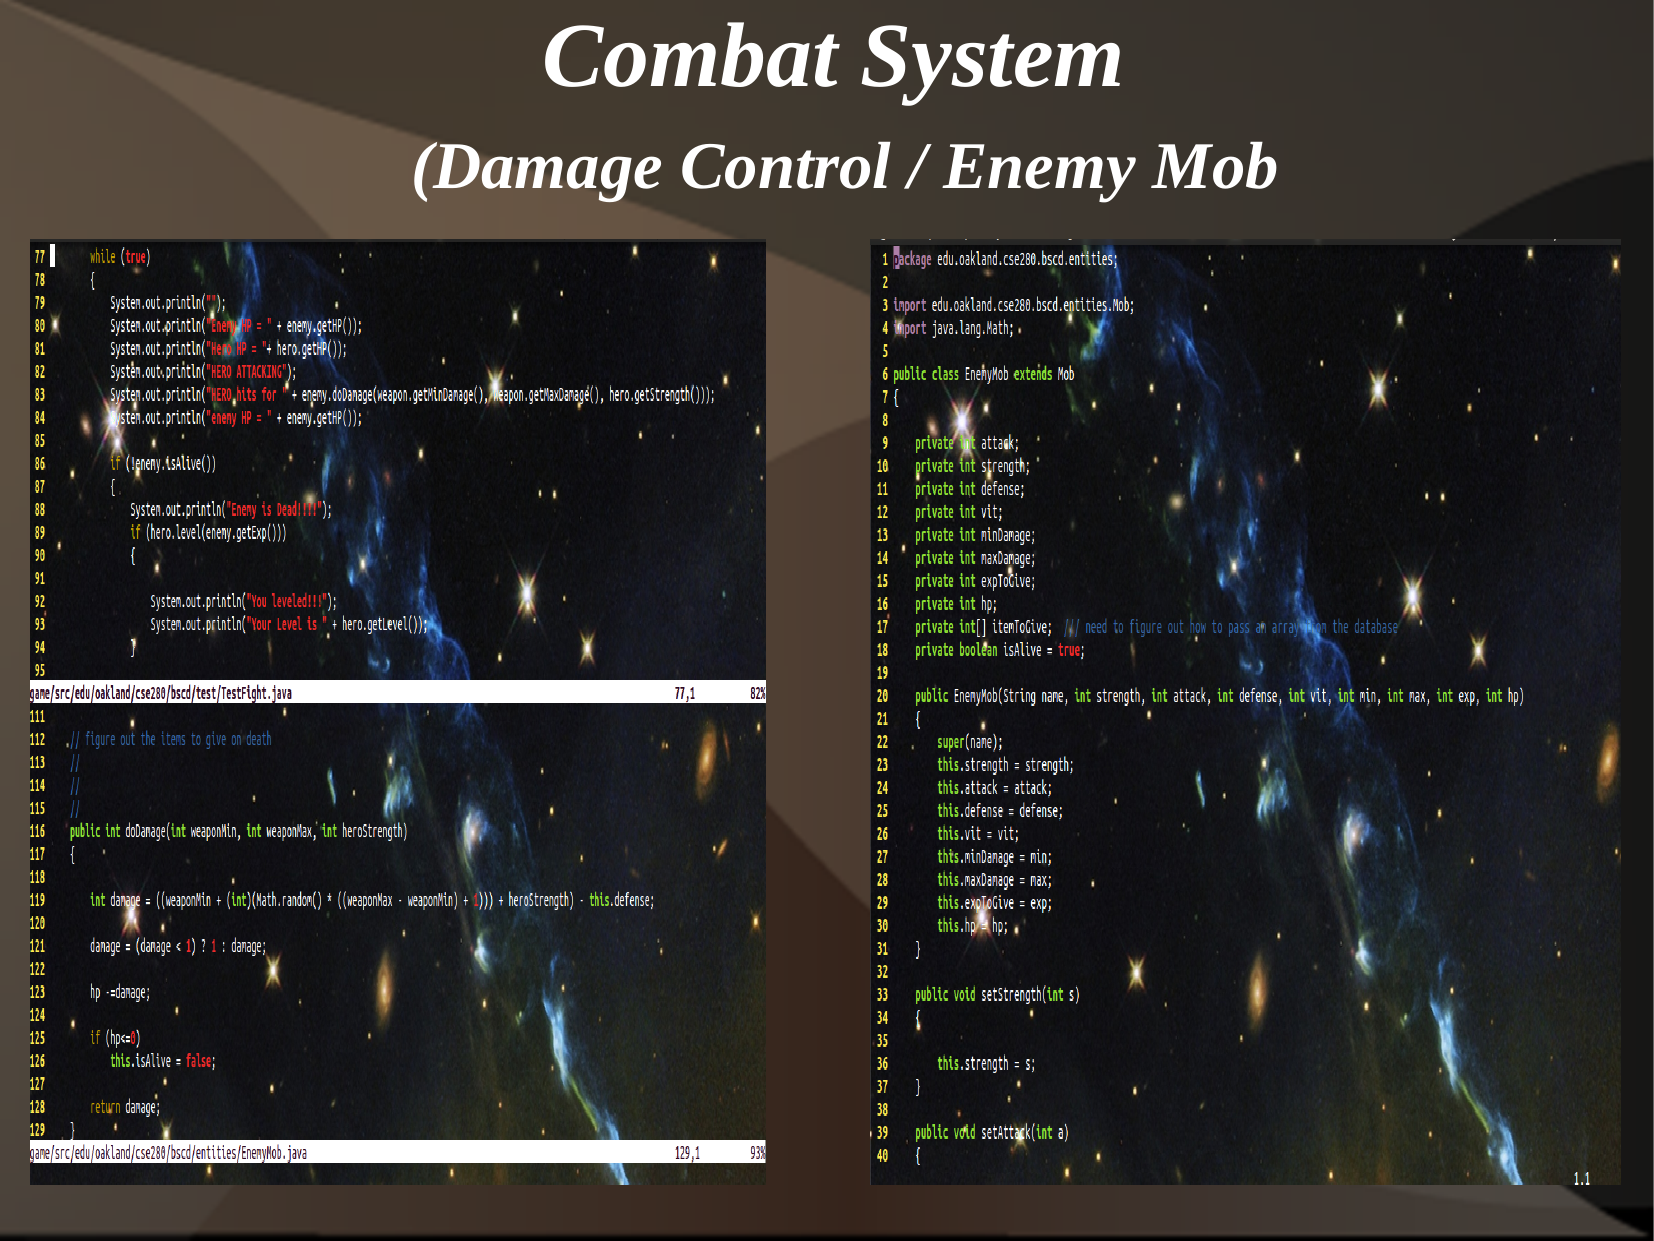

# Combat System (Damage Control / Enemy Mob